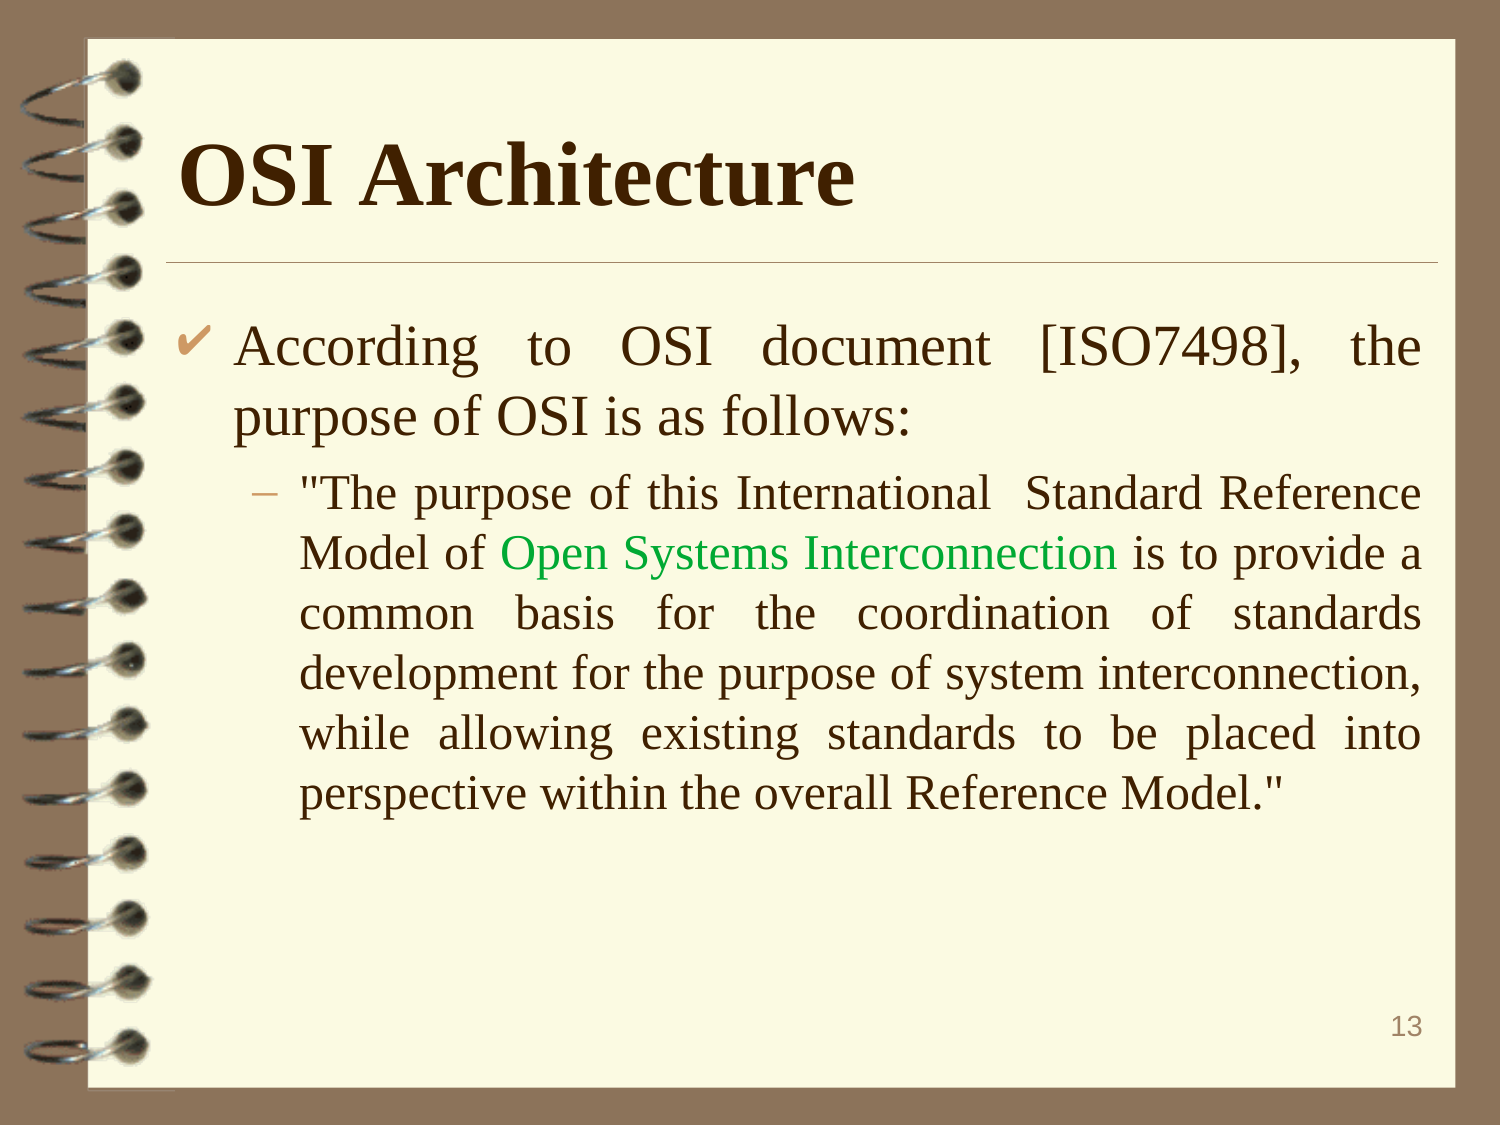

# OSI Architecture
According to OSI document [ISO7498], the purpose of OSI is as follows:
"The purpose of this International Standard Reference Model of Open Systems Interconnection is to provide a common basis for the coordination of standards development for the purpose of system interconnection, while allowing existing standards to be placed into perspective within the overall Reference Model."
13